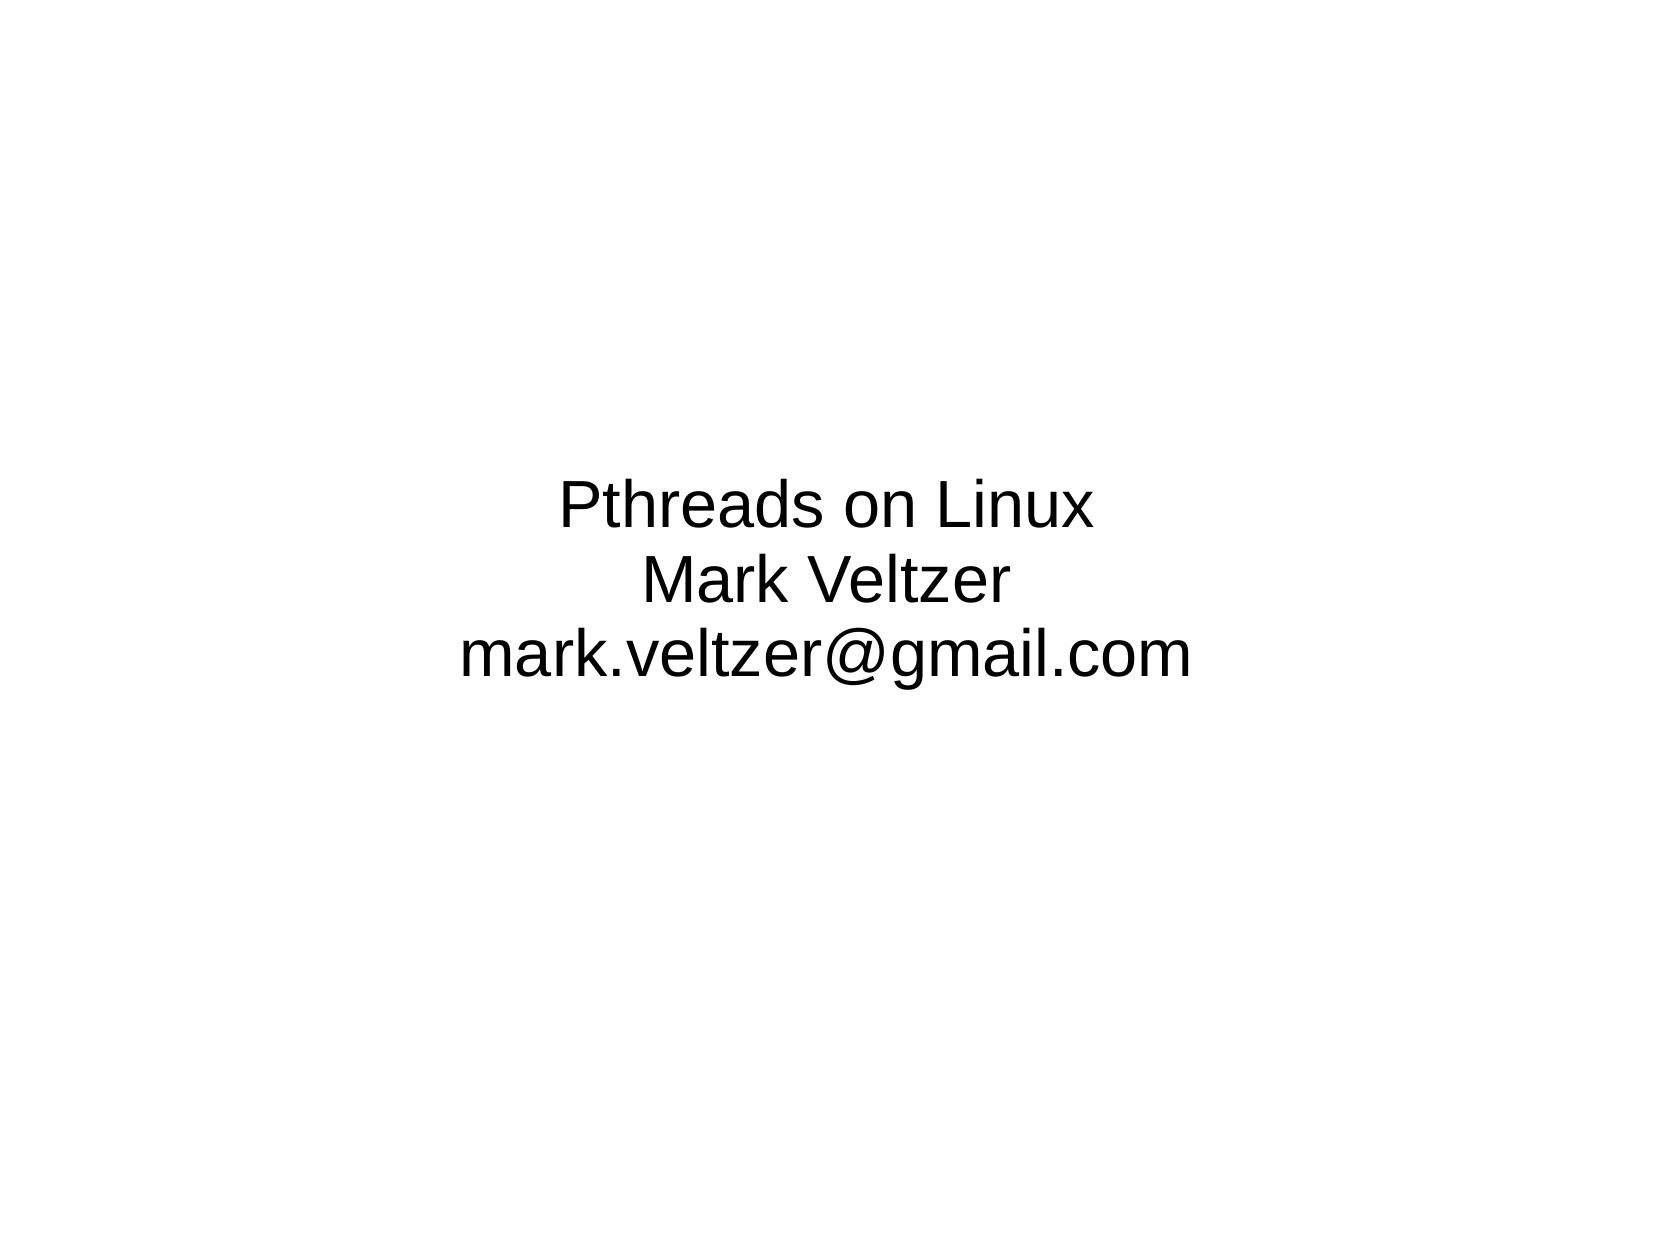

# Pthreads on Linux
Mark Veltzer
mark.veltzer@gmail.com